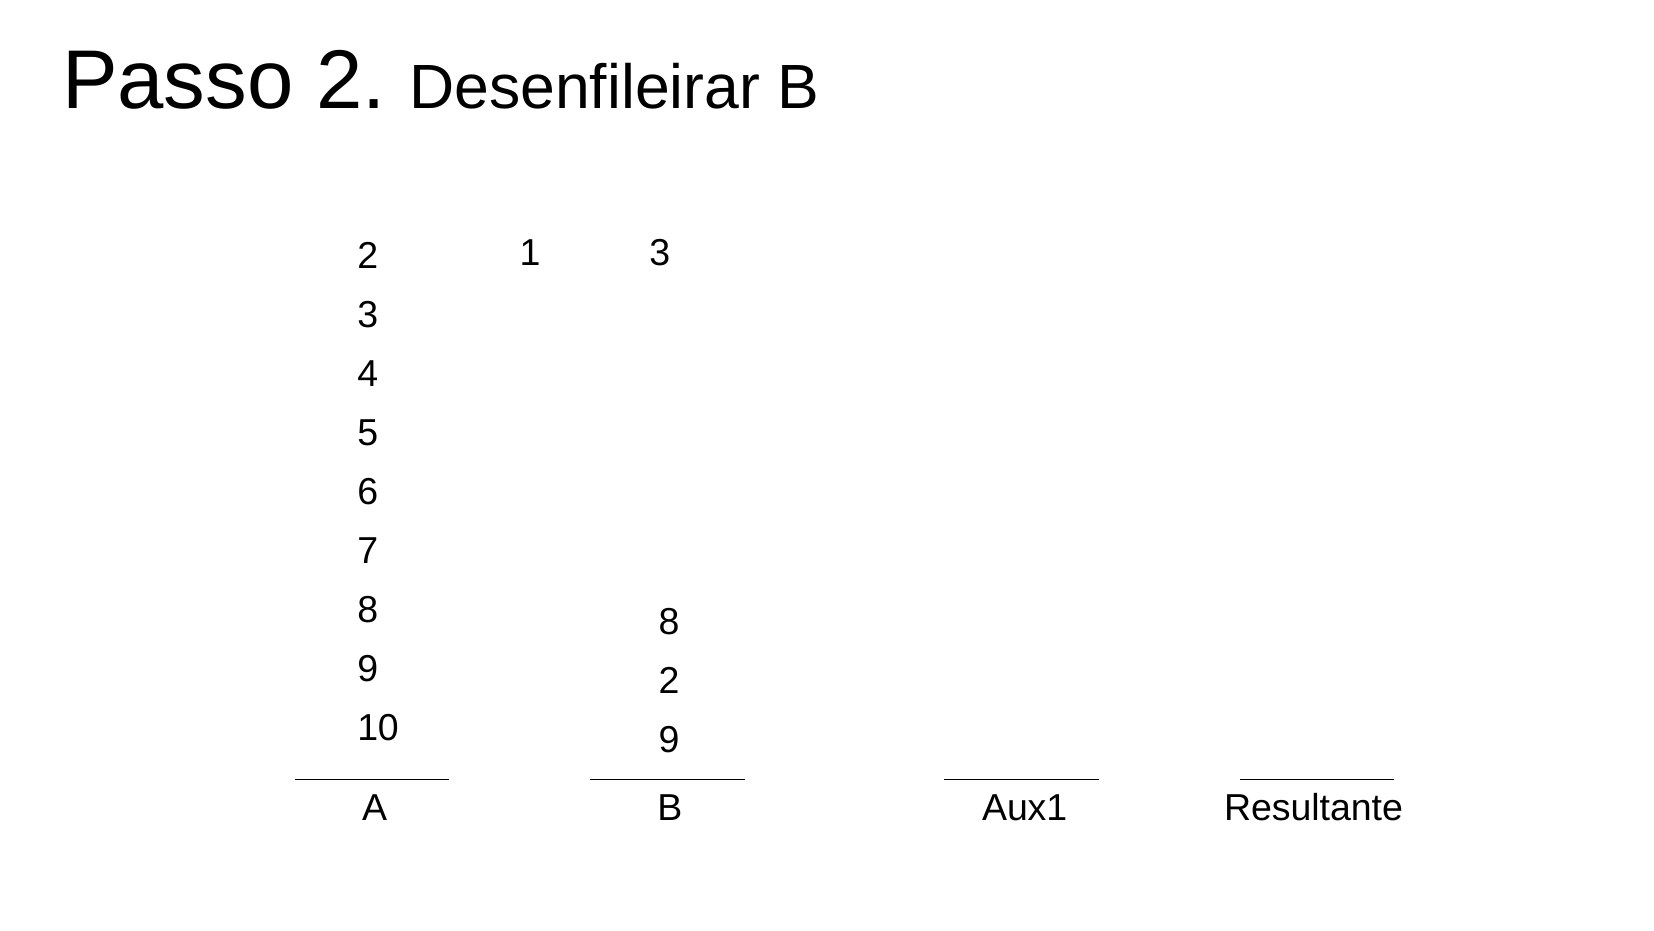

Passo 2. Desenfileirar B
1
3
2
3
4
5
6
7
8
8
9
2
10
9
A
B
Aux1
Resultante